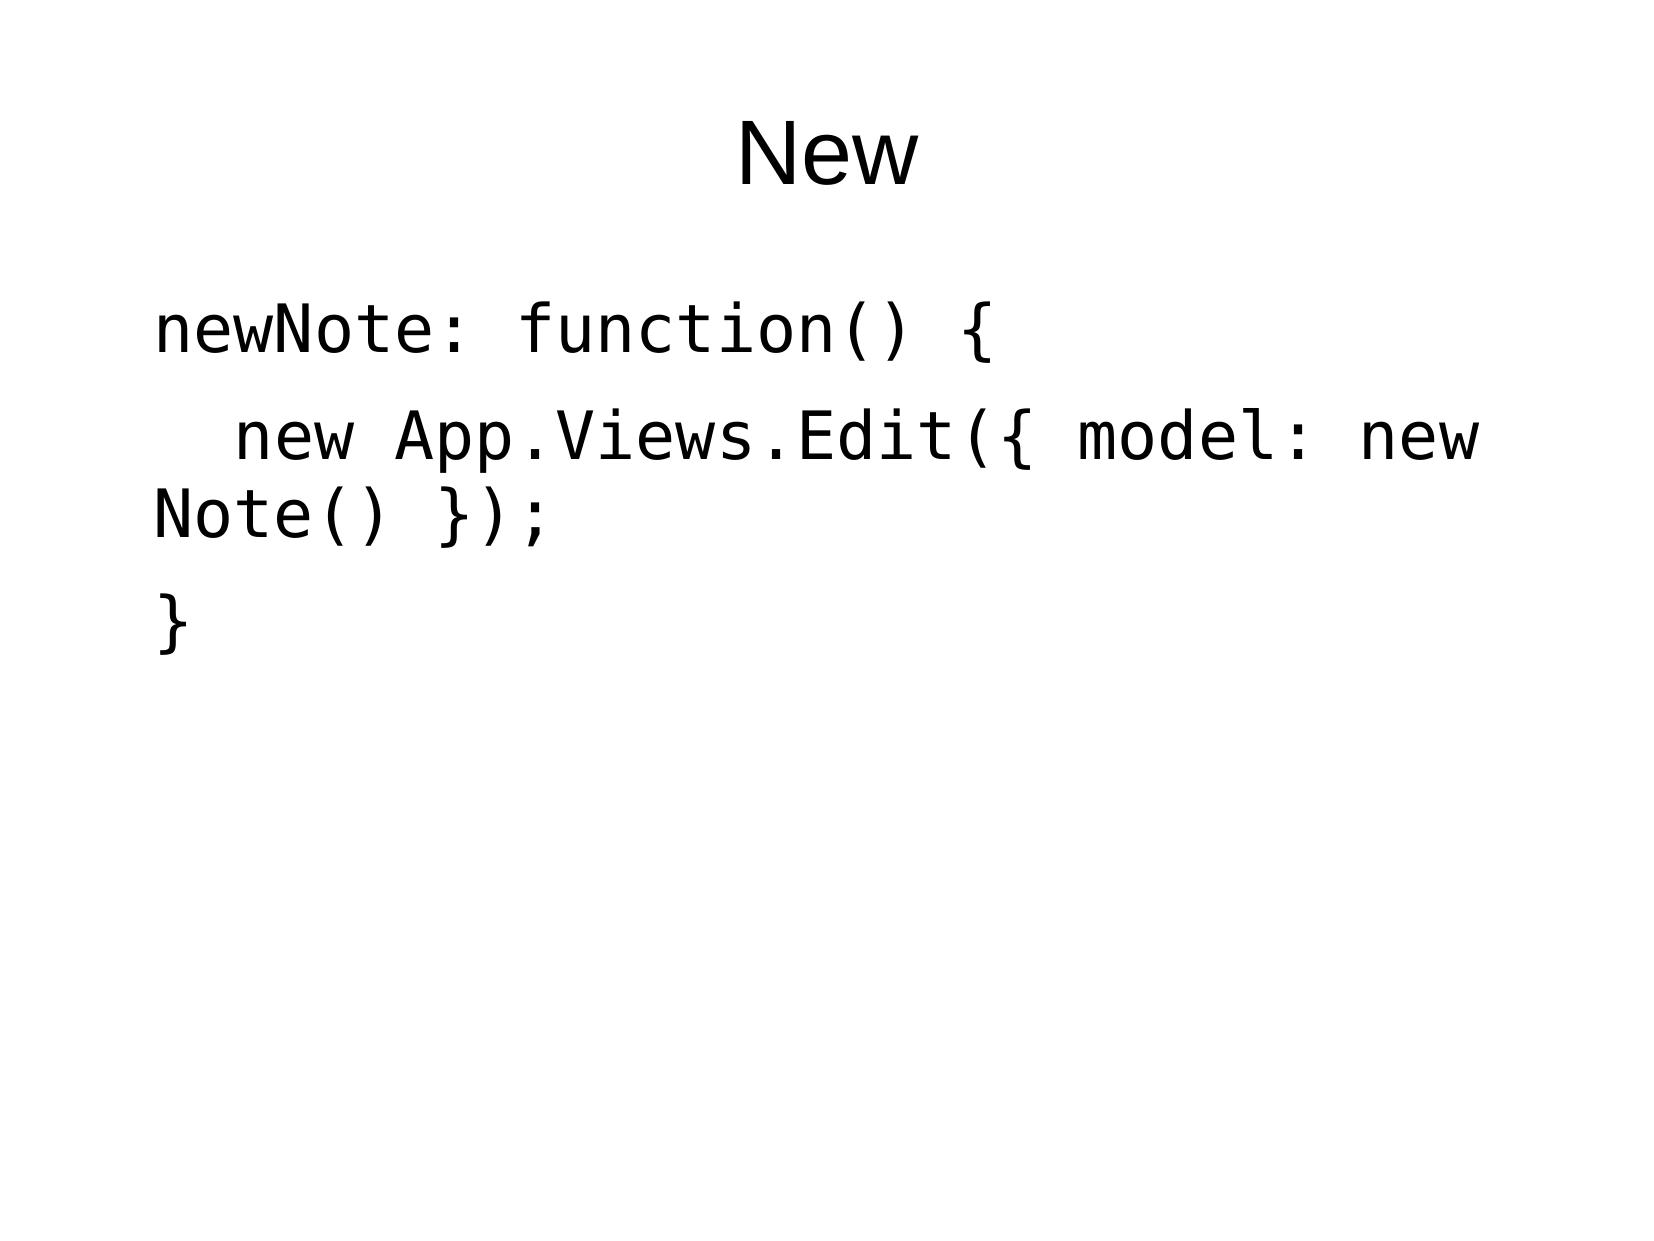

# New
newNote: function() {
 new App.Views.Edit({ model: new Note() });
}